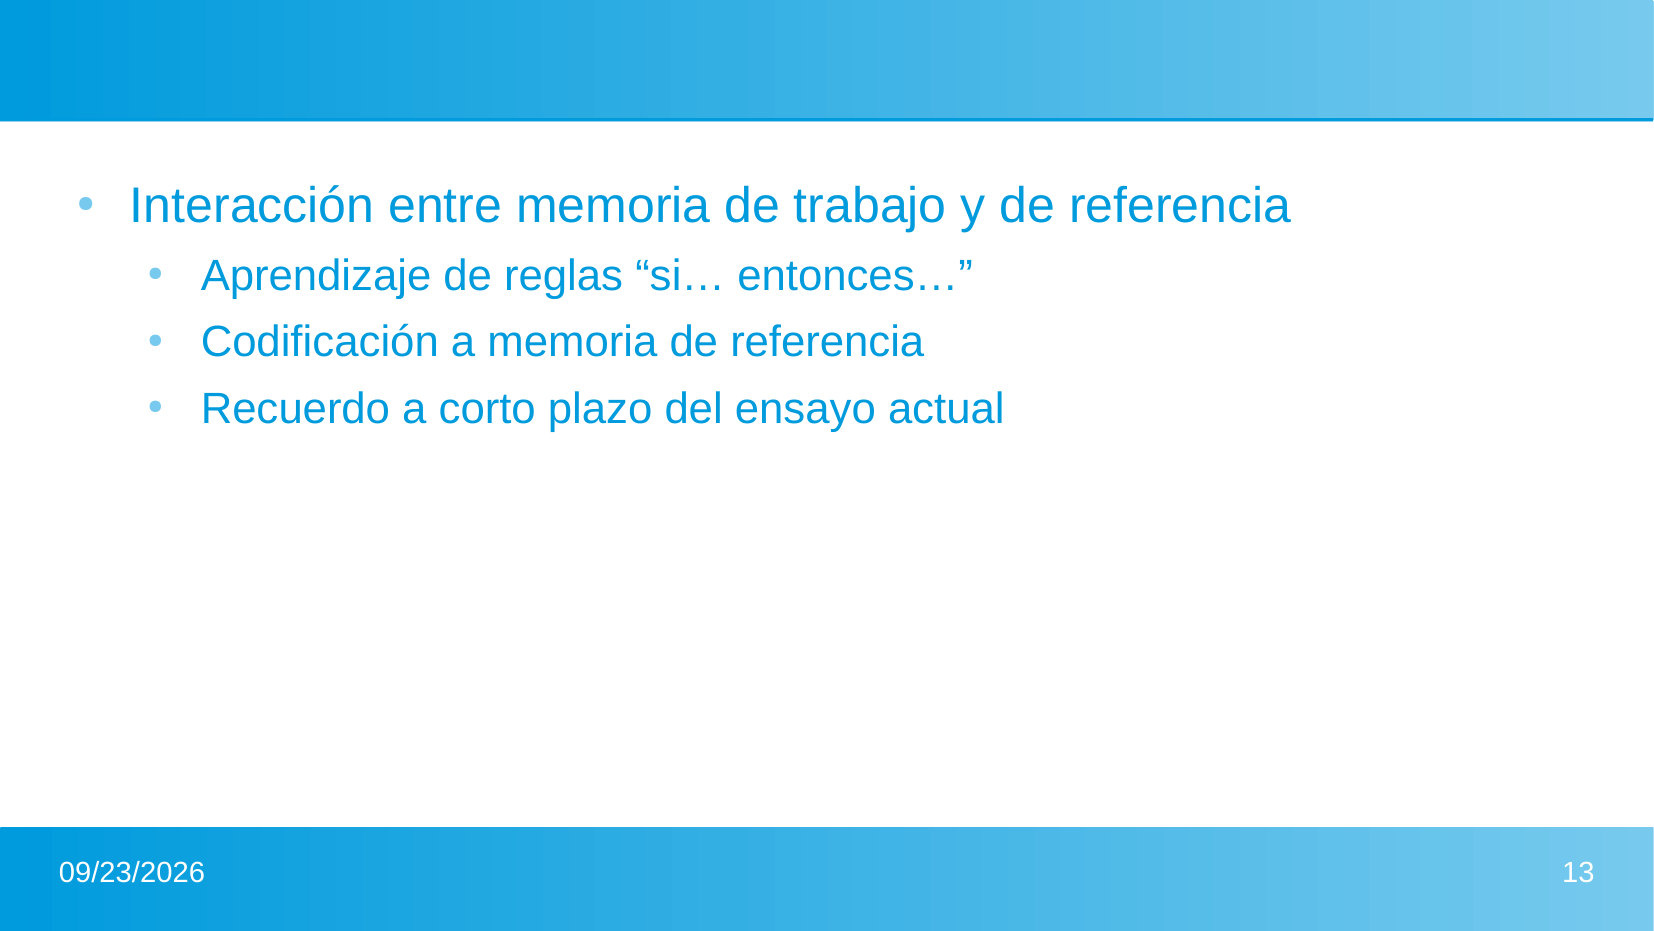

# Interacción entre memoria de trabajo y de referencia
Aprendizaje de reglas “si… entonces…”
Codificación a memoria de referencia
Recuerdo a corto plazo del ensayo actual
13